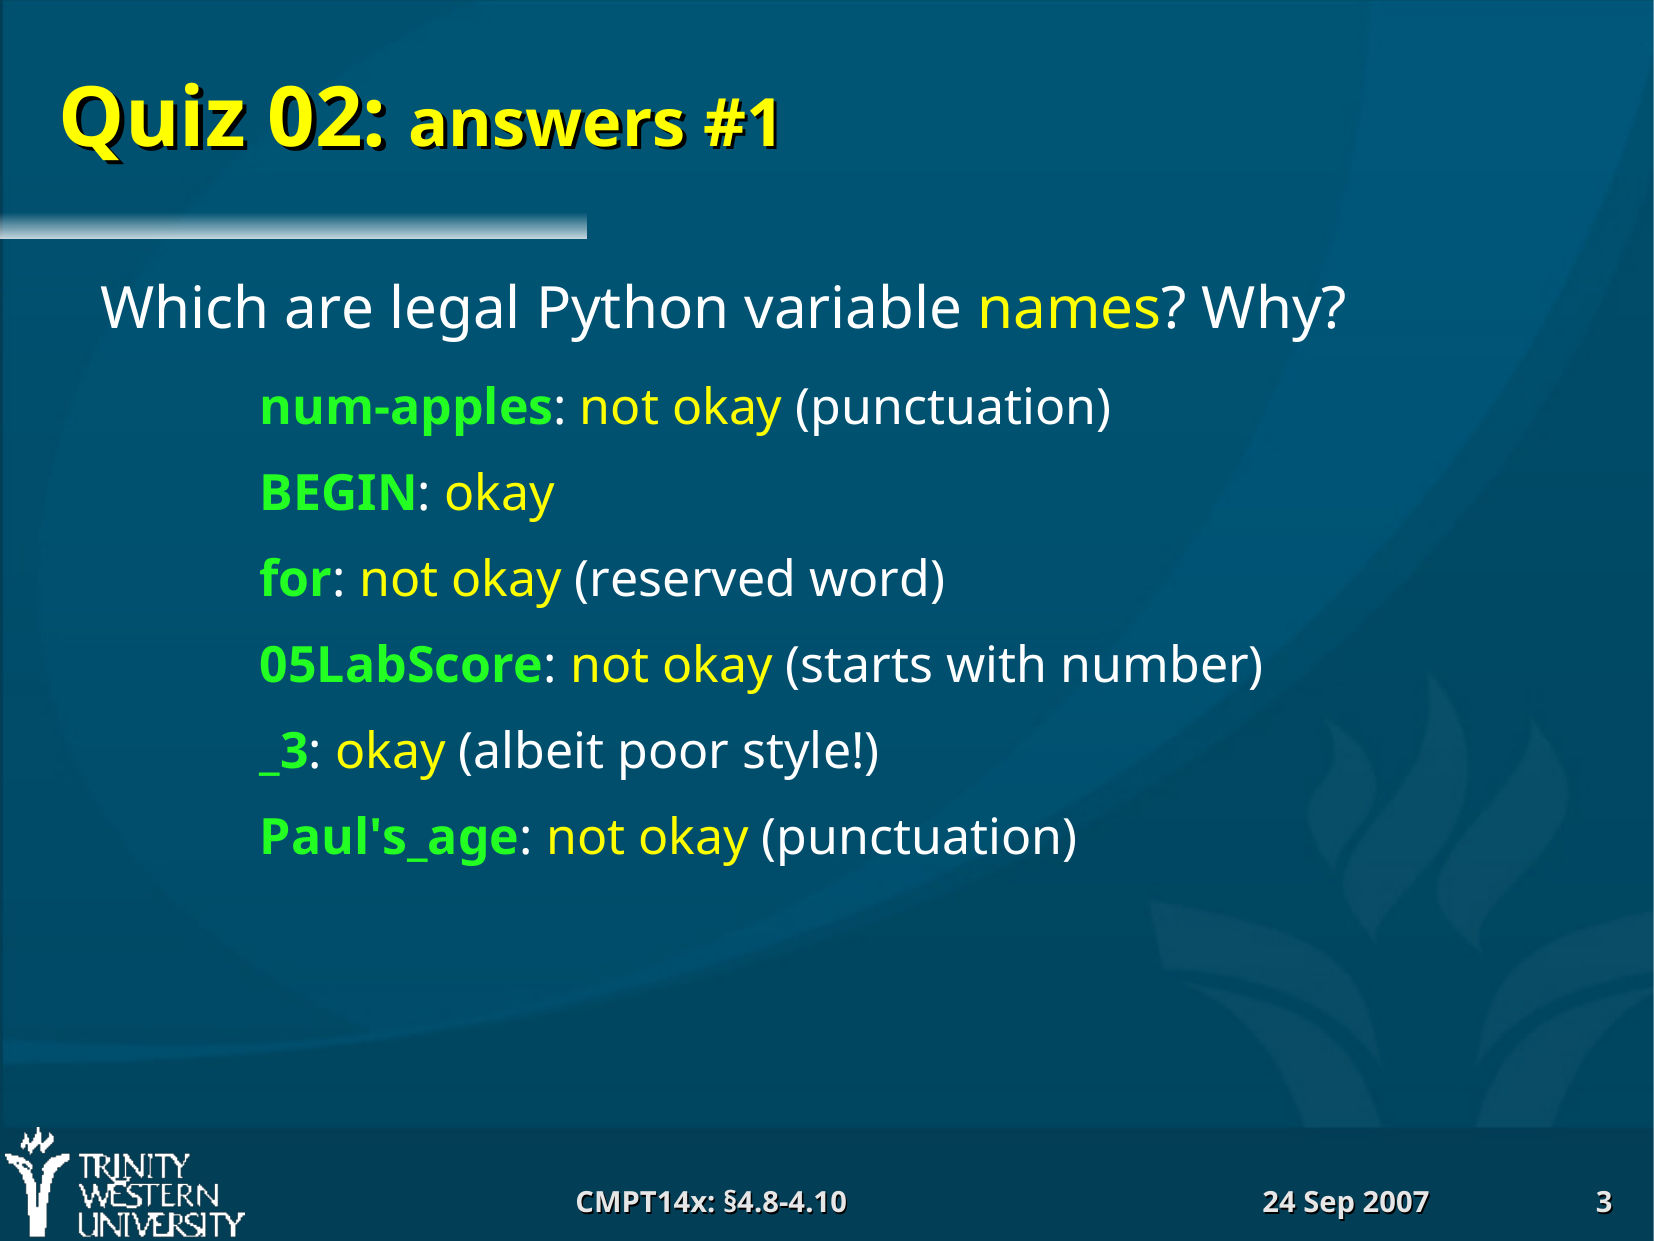

# Quiz 02: answers #1
Which are legal Python variable names? Why?
num-apples: not okay (punctuation)
BEGIN: okay
for: not okay (reserved word)
05LabScore: not okay (starts with number)
_3: okay (albeit poor style!)
Paul's_age: not okay (punctuation)
CMPT14x: §4.8-4.10
24 Sep 2007
3